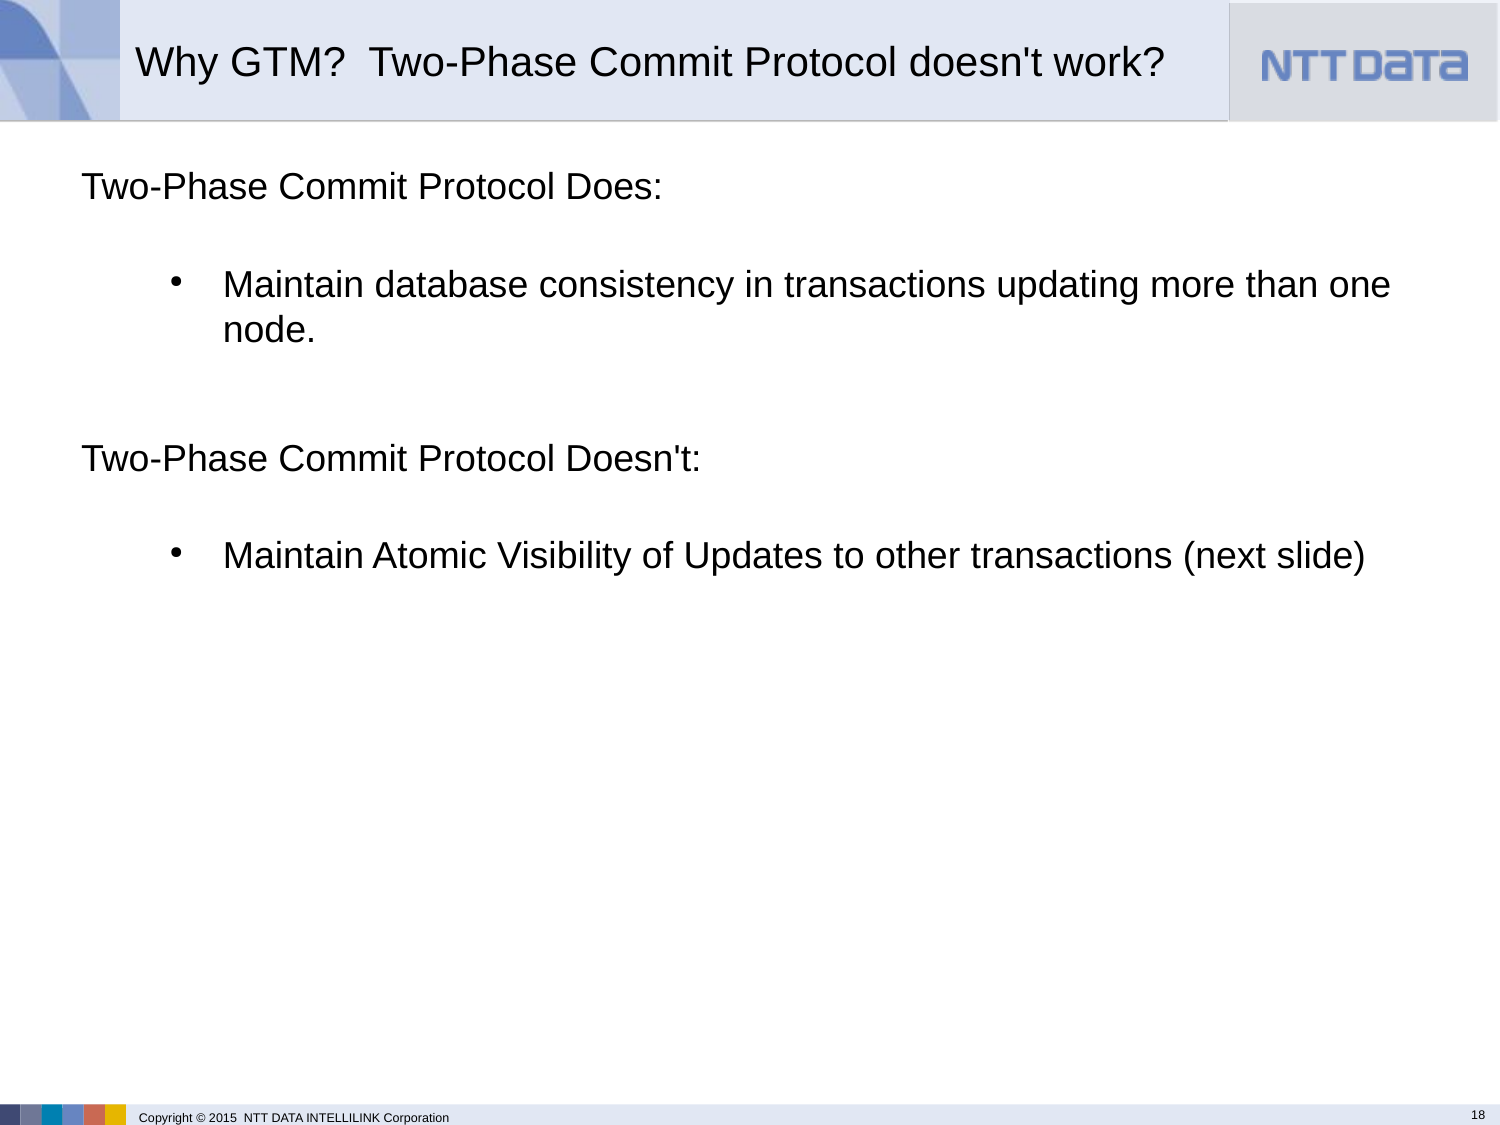

Why GTM? Two-Phase Commit Protocol doesn't work?
# Two-Phase Commit Protocol Does:
Maintain database consistency in transactions updating more than one node.
Two-Phase Commit Protocol Doesn't:
Maintain Atomic Visibility of Updates to other transactions (next slide)